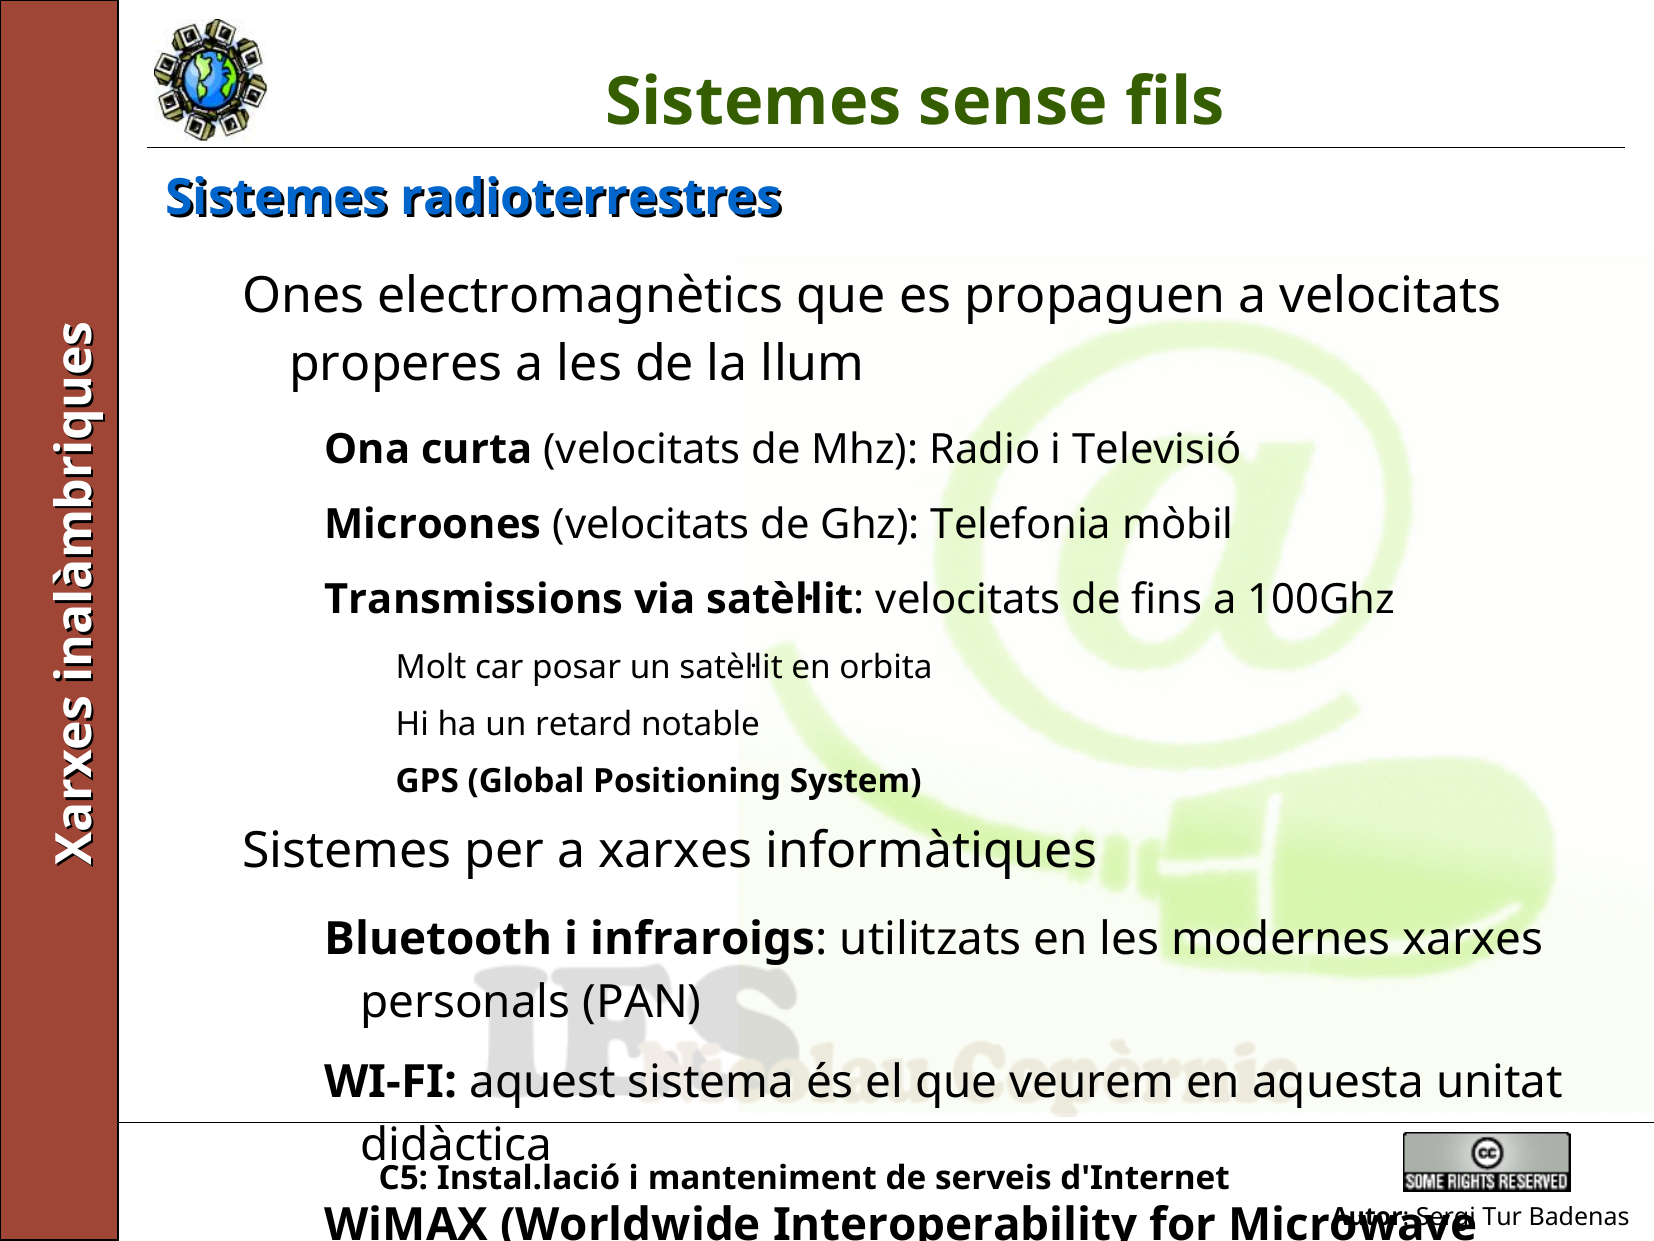

# Sistemes sense fils
Sistemes radioterrestres
Ones electromagnètics que es propaguen a velocitats properes a les de la llum
Ona curta (velocitats de Mhz): Radio i Televisió
Microones (velocitats de Ghz): Telefonia mòbil
Transmissions via satèl·lit: velocitats de fins a 100Ghz
Molt car posar un satèl·lit en orbita
Hi ha un retard notable
GPS (Global Positioning System)
Sistemes per a xarxes informàtiques
Bluetooth i infraroigs: utilitzats en les modernes xarxes personals (PAN)
WI-FI: aquest sistema és el que veurem en aquesta unitat didàctica
WiMAX (Worldwide Interoperability for Microwave Access):
Sistema orientat a proporcionar accés Internet